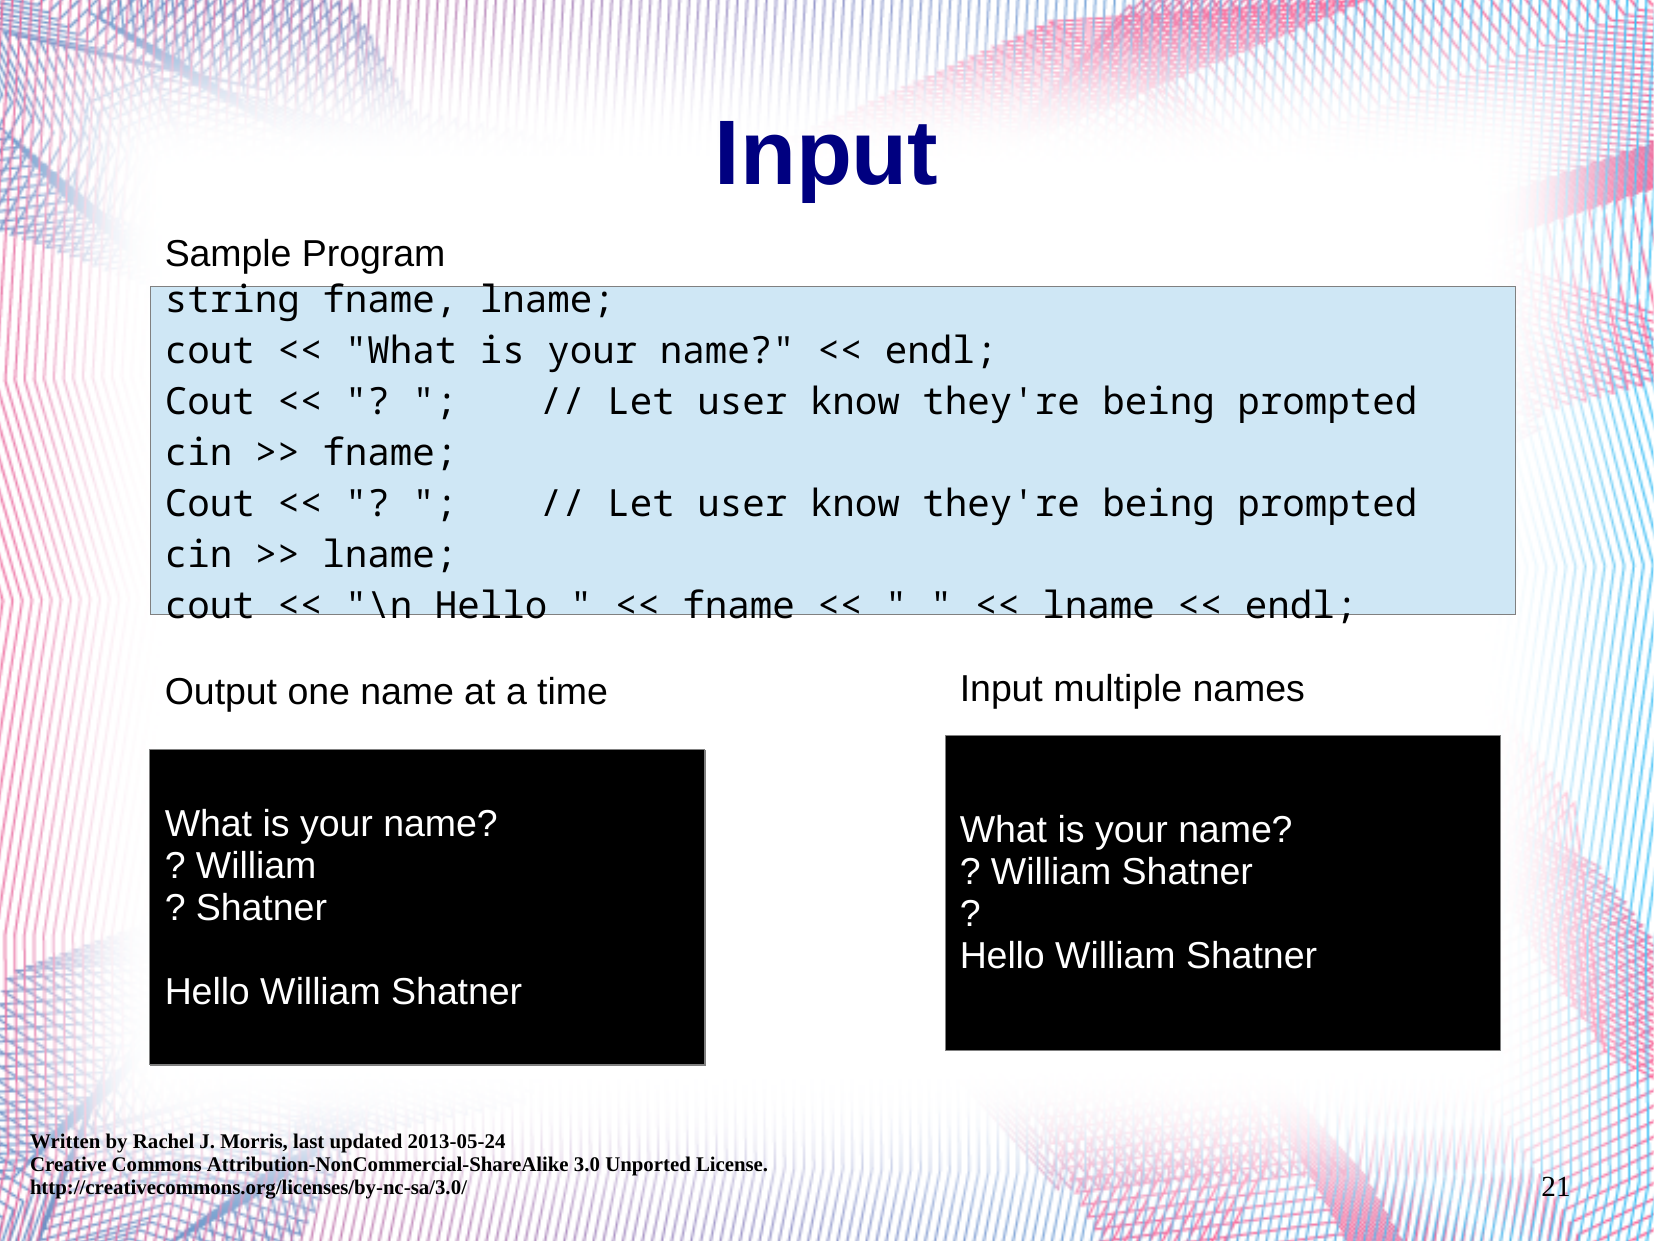

# Input
Sample Program
string fname, lname;
cout << "What is your name?" << endl;
Cout << "? ";		// Let user know they're being prompted
cin >> fname;
Cout << "? ";		// Let user know they're being prompted
cin >> lname;
cout << "\n Hello " << fname << " " << lname << endl;
Input multiple names
Output one name at a time
What is your name?
? William Shatner
?
Hello William Shatner
What is your name?
? William
? Shatner
Hello William Shatner
What is your name?
? William
? Shatner
Hello William Shatner
21